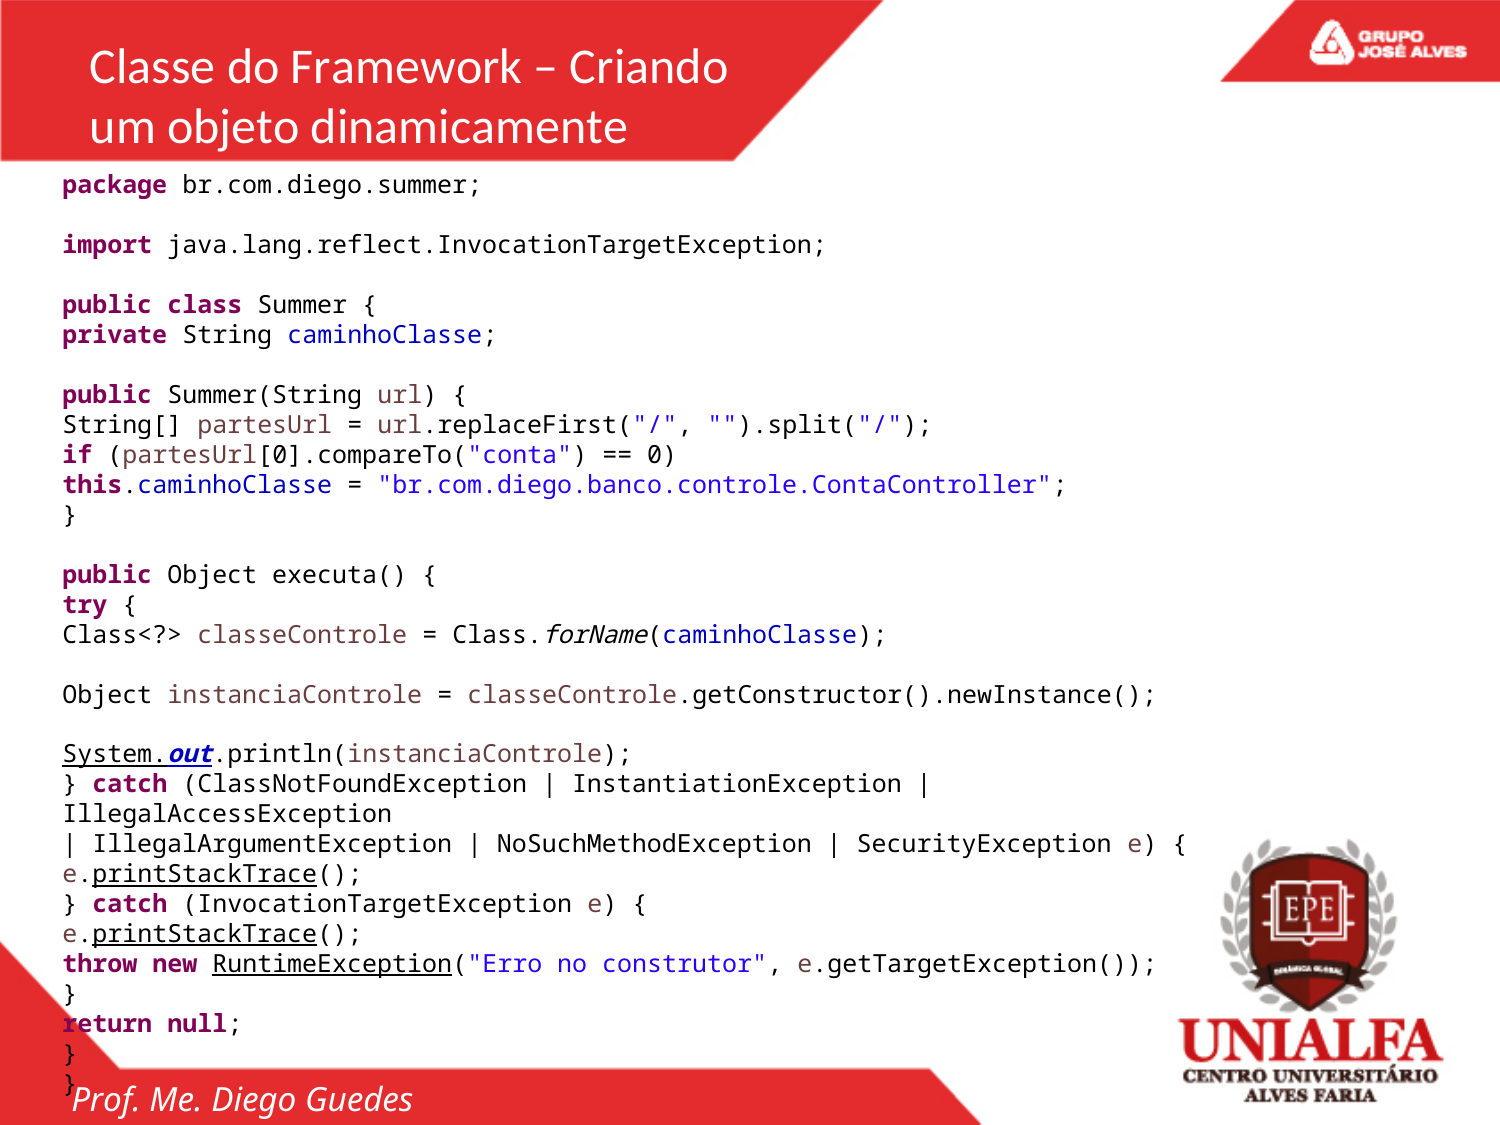

Classe do Framework – Criando um objeto dinamicamente
package br.com.diego.summer;
import java.lang.reflect.InvocationTargetException;
public class Summer {
private String caminhoClasse;
public Summer(String url) {
String[] partesUrl = url.replaceFirst("/", "").split("/");
if (partesUrl[0].compareTo("conta") == 0)
this.caminhoClasse = "br.com.diego.banco.controle.ContaController";
}
public Object executa() {
try {
Class<?> classeControle = Class.forName(caminhoClasse);
Object instanciaControle = classeControle.getConstructor().newInstance();
System.out.println(instanciaControle);
} catch (ClassNotFoundException | InstantiationException | IllegalAccessException
| IllegalArgumentException | NoSuchMethodException | SecurityException e) {
e.printStackTrace();
} catch (InvocationTargetException e) {
e.printStackTrace();
throw new RuntimeException("Erro no construtor", e.getTargetException());
}
return null;
}
}
Prof. Me. Diego Guedes